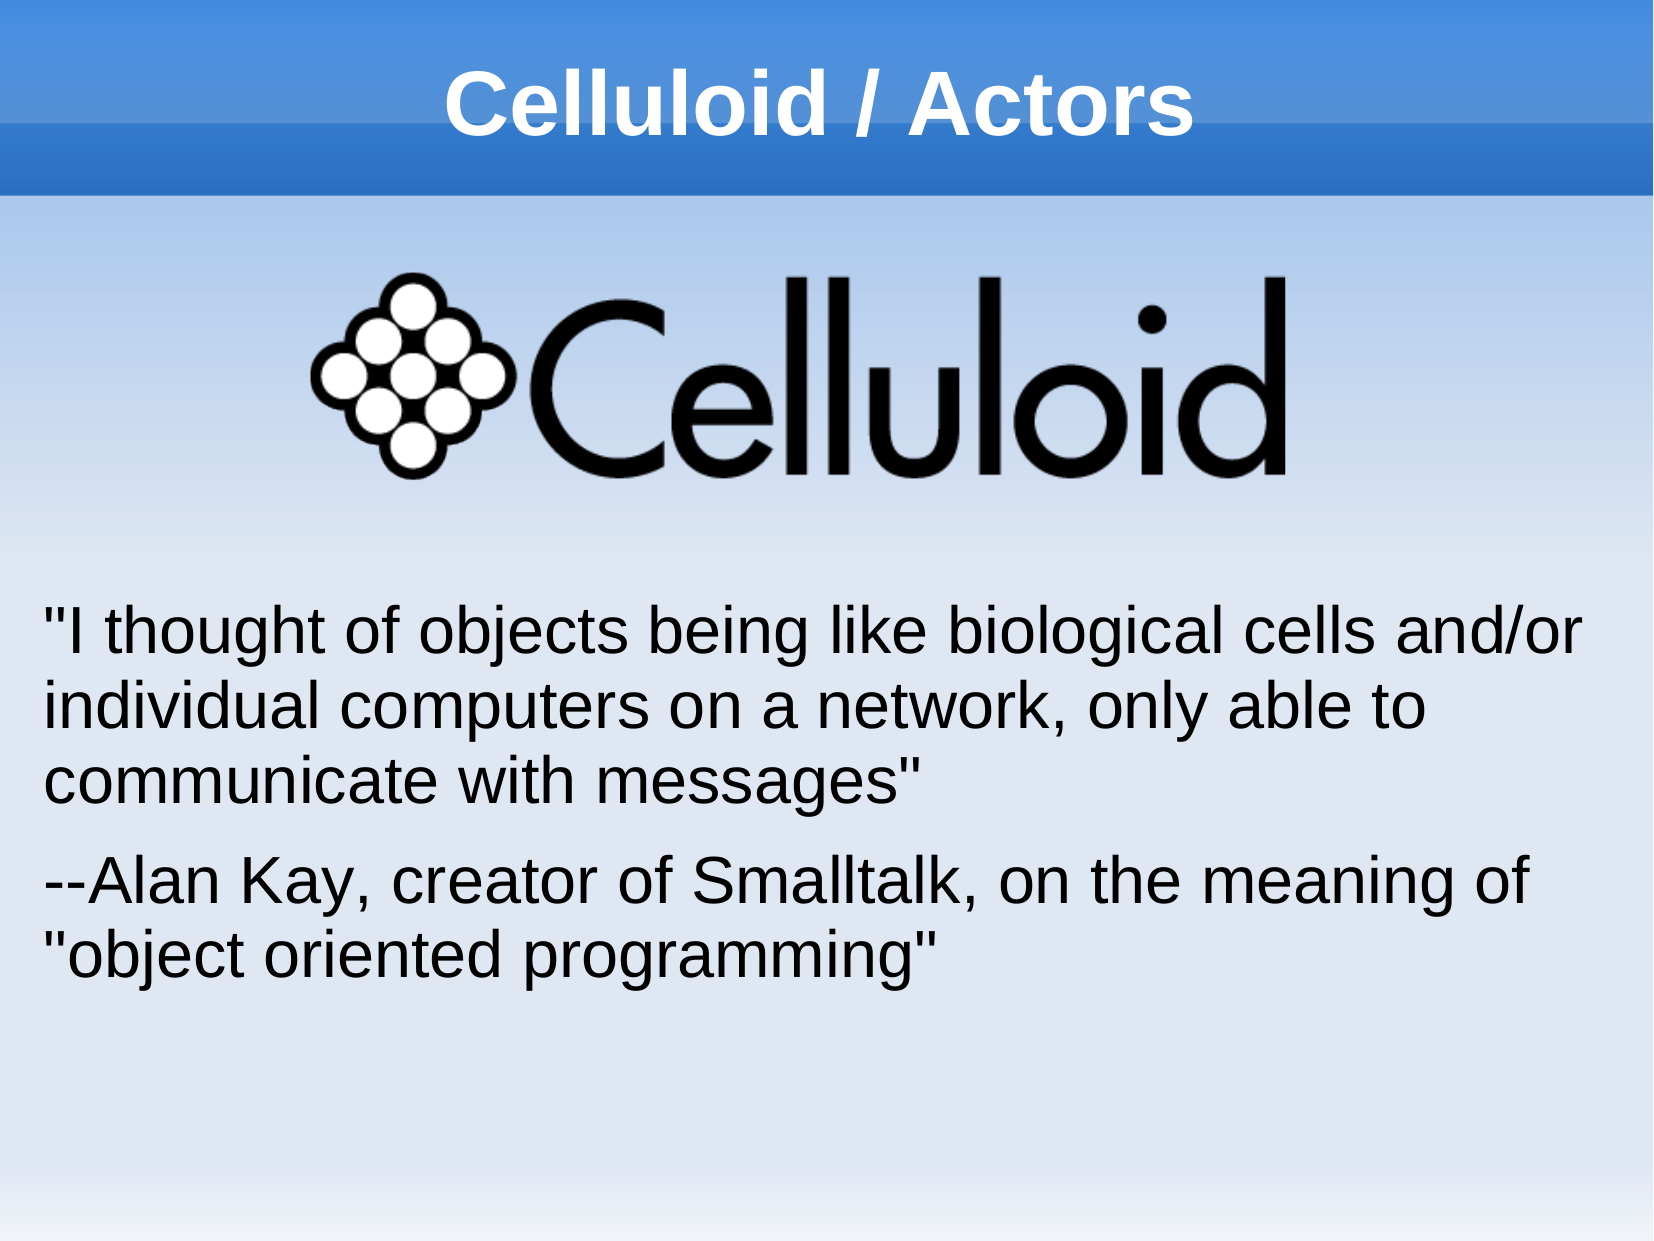

# Celluloid / Actors
"I thought of objects being like biological cells and/or individual computers on a network, only able to communicate with messages"
--Alan Kay, creator of Smalltalk, on the meaning of "object oriented programming"